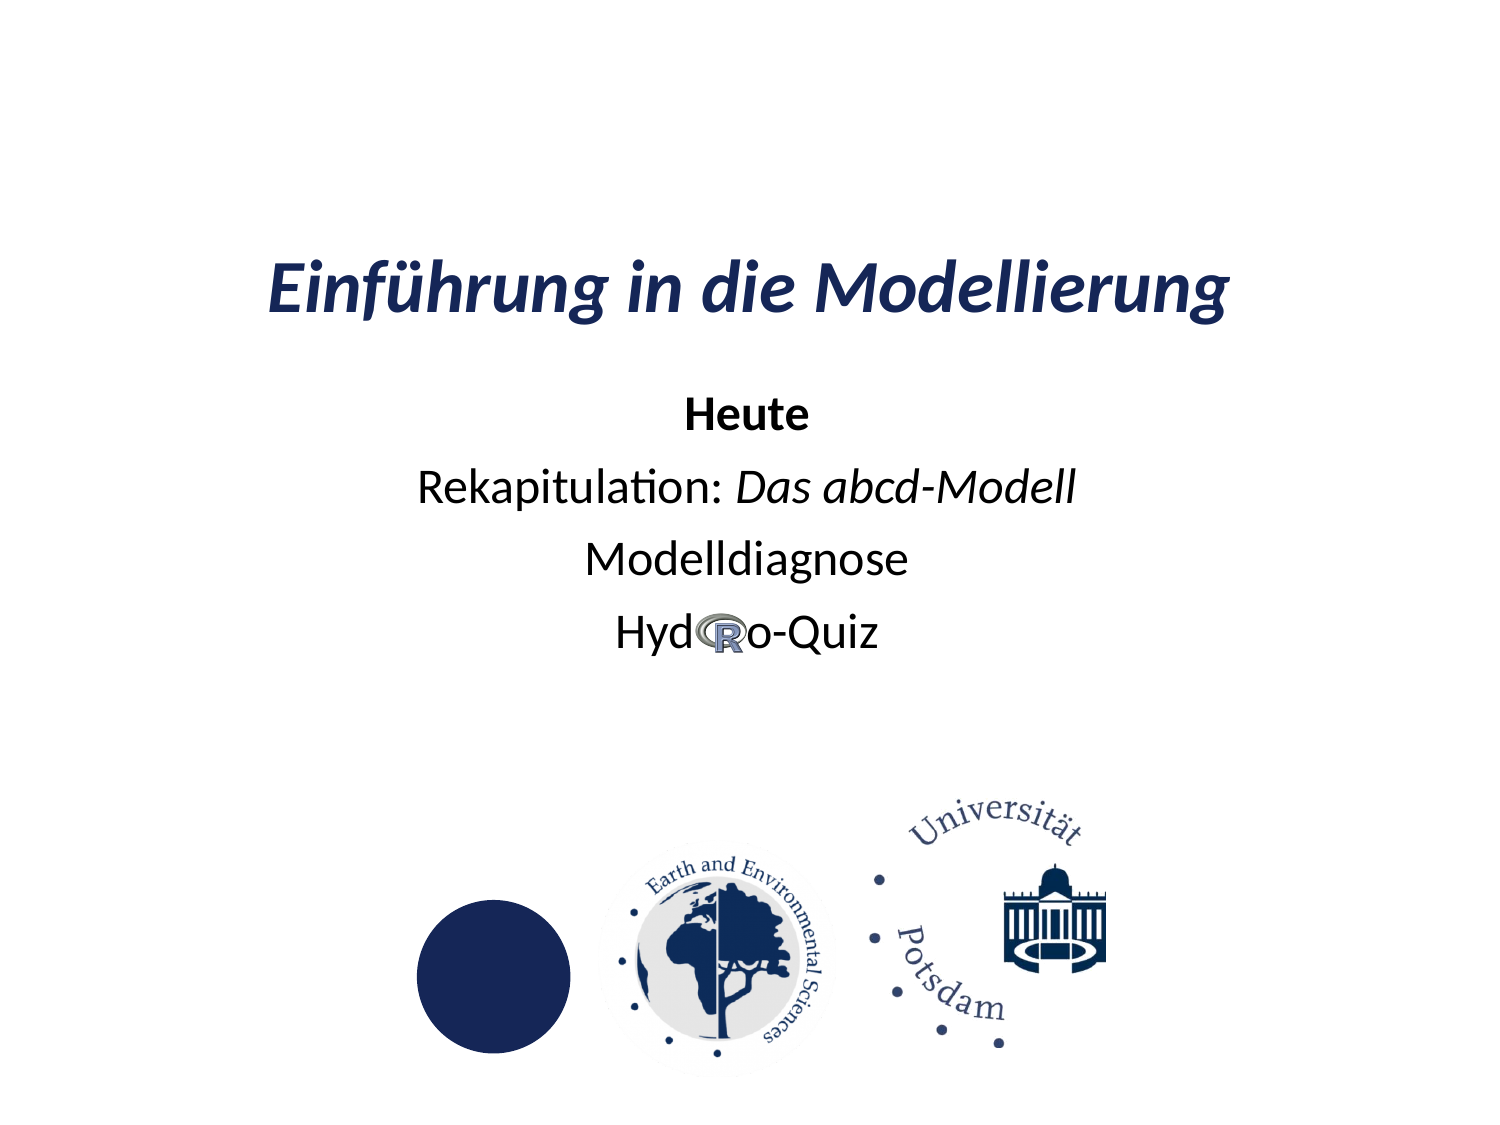

Einführung in die Modellierung
Heute
Rekapitulation: Das abcd-Modell
Modelldiagnose
Hyd o-Quiz